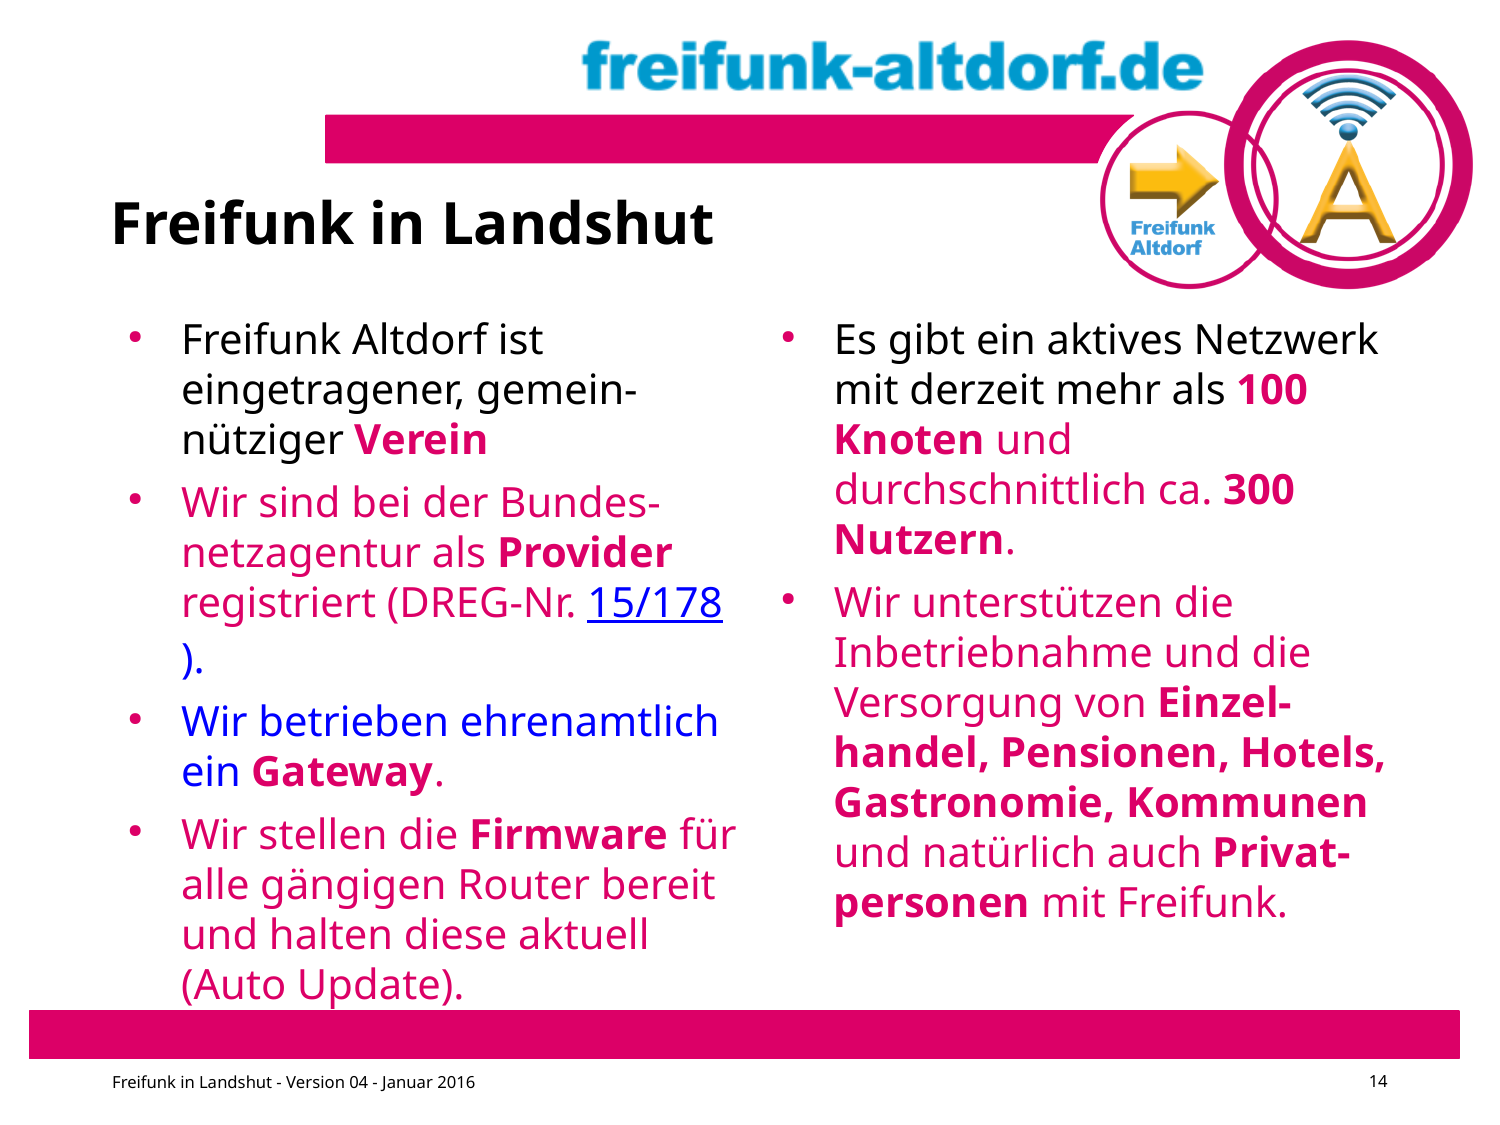

Freifunk in Landshut
# Freifunk Altdorf ist eingetragener, gemein-nütziger Verein
Wir sind bei der Bundes-netzagentur als Provider registriert (DREG-Nr. 15/178).
Wir betrieben ehrenamtlich ein Gateway.
Wir stellen die Firmware für alle gängigen Router bereit und halten diese aktuell
(Auto Update).
Es gibt ein aktives Netzwerk mit derzeit mehr als 100 Knoten und durchschnittlich ca. 300 Nutzern.
Wir unterstützen die Inbetriebnahme und die Versorgung von Einzel-handel, Pensionen, Hotels, Gastronomie, Kommunen und natürlich auch Privat-personen mit Freifunk.
Stand: Januar 2016
Freifunk in Landshut - Version 04 - Januar 2016